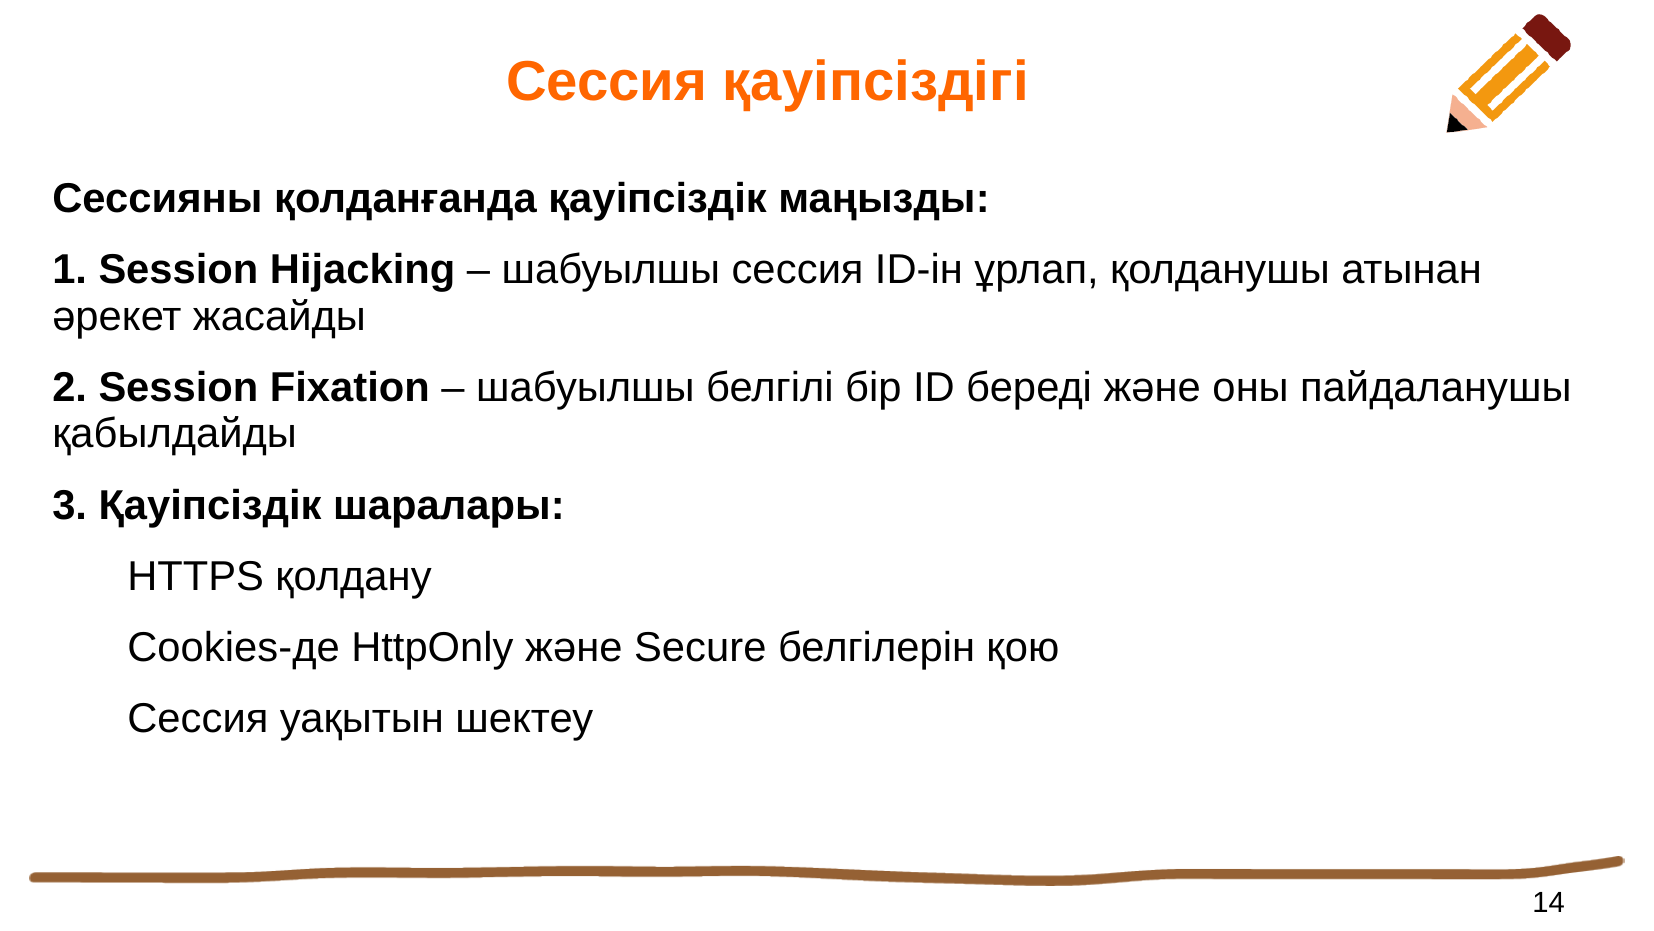

# Сессия қауіпсіздігі
Сессияны қолданғанда қауіпсіздік маңызды:
1. Session Hijacking – шабуылшы сессия ID-ін ұрлап, қолданушы атынан әрекет жасайды
2. Session Fixation – шабуылшы белгілі бір ID береді және оны пайдаланушы қабылдайды
3. Қауіпсіздік шаралары:
	HTTPS қолдану
	Cookies-де HttpOnly және Secure белгілерін қою
	Сессия уақытын шектеу
14